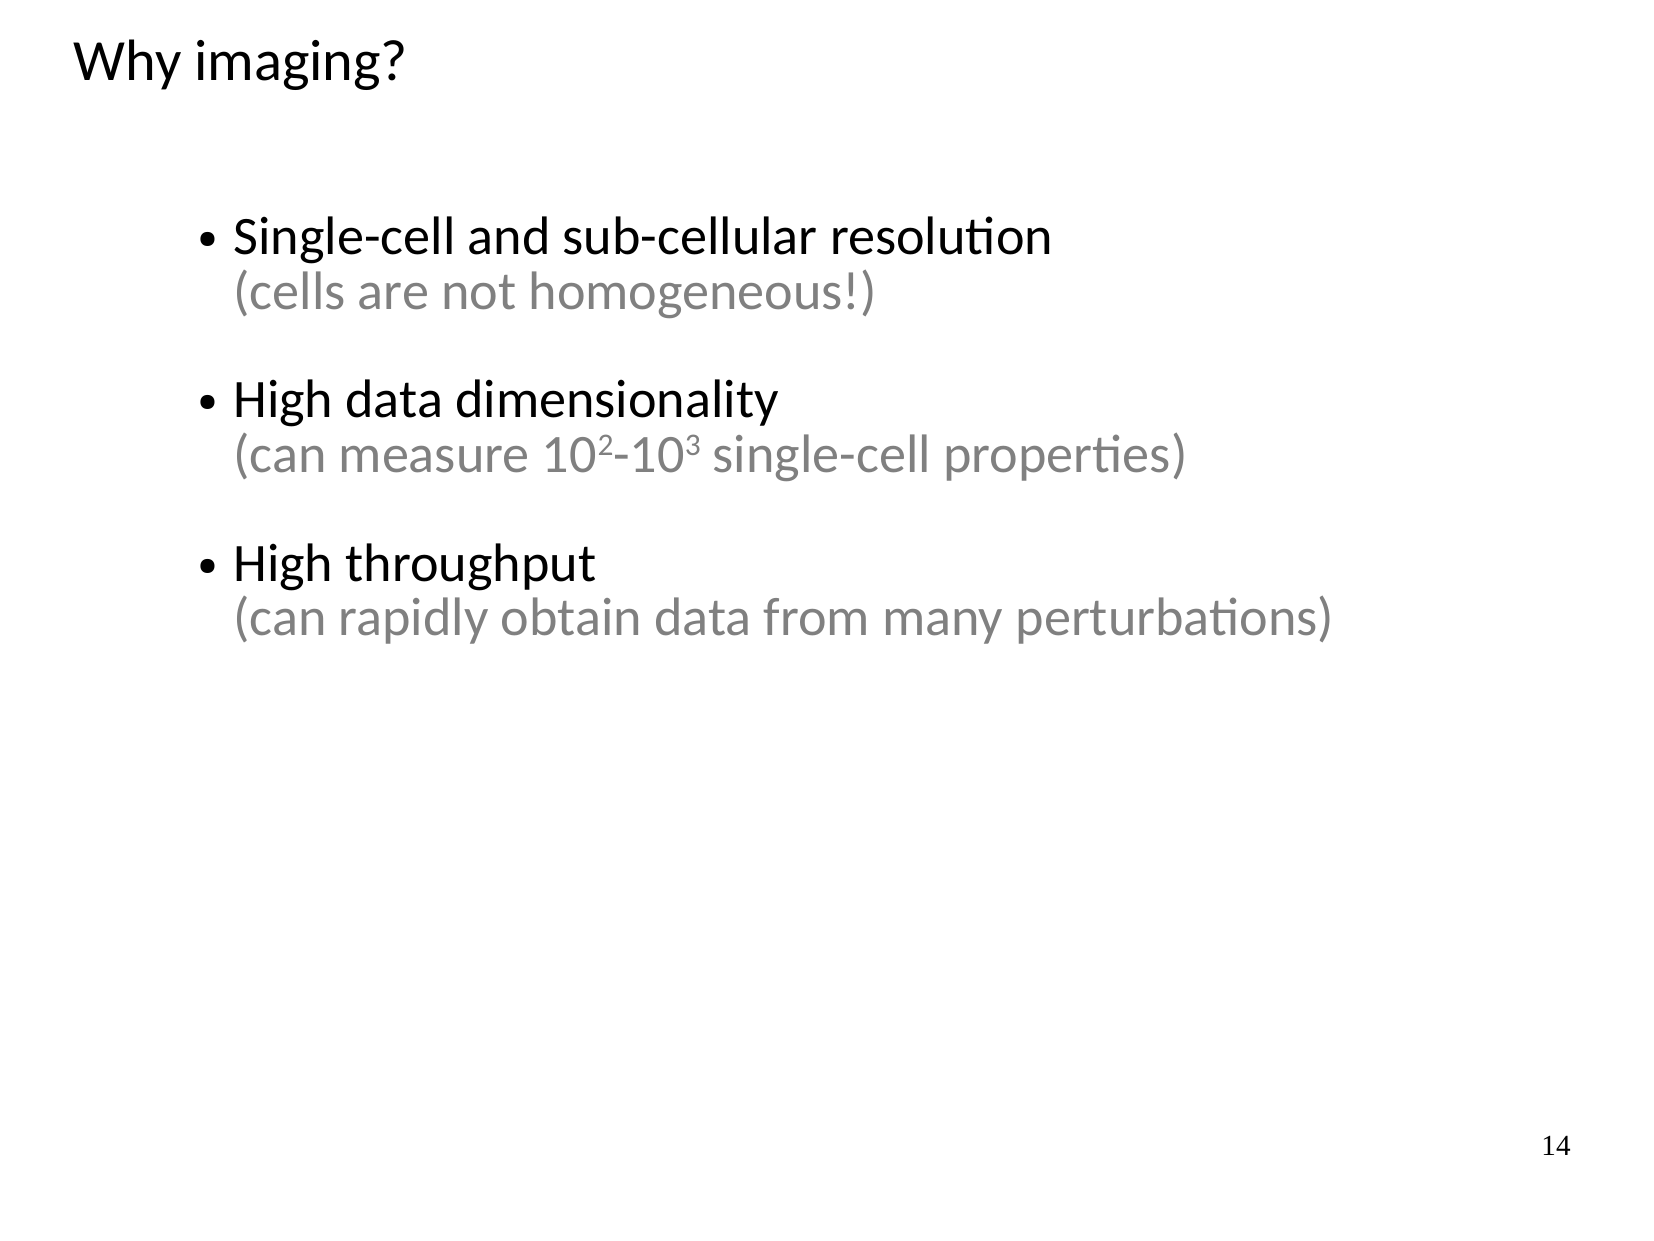

Why imaging?
Single-cell and sub-cellular resolution
(cells are not homogeneous!)
High data dimensionality
(can measure 102-103 single-cell properties)
High throughput
(can rapidly obtain data from many perturbations)
14